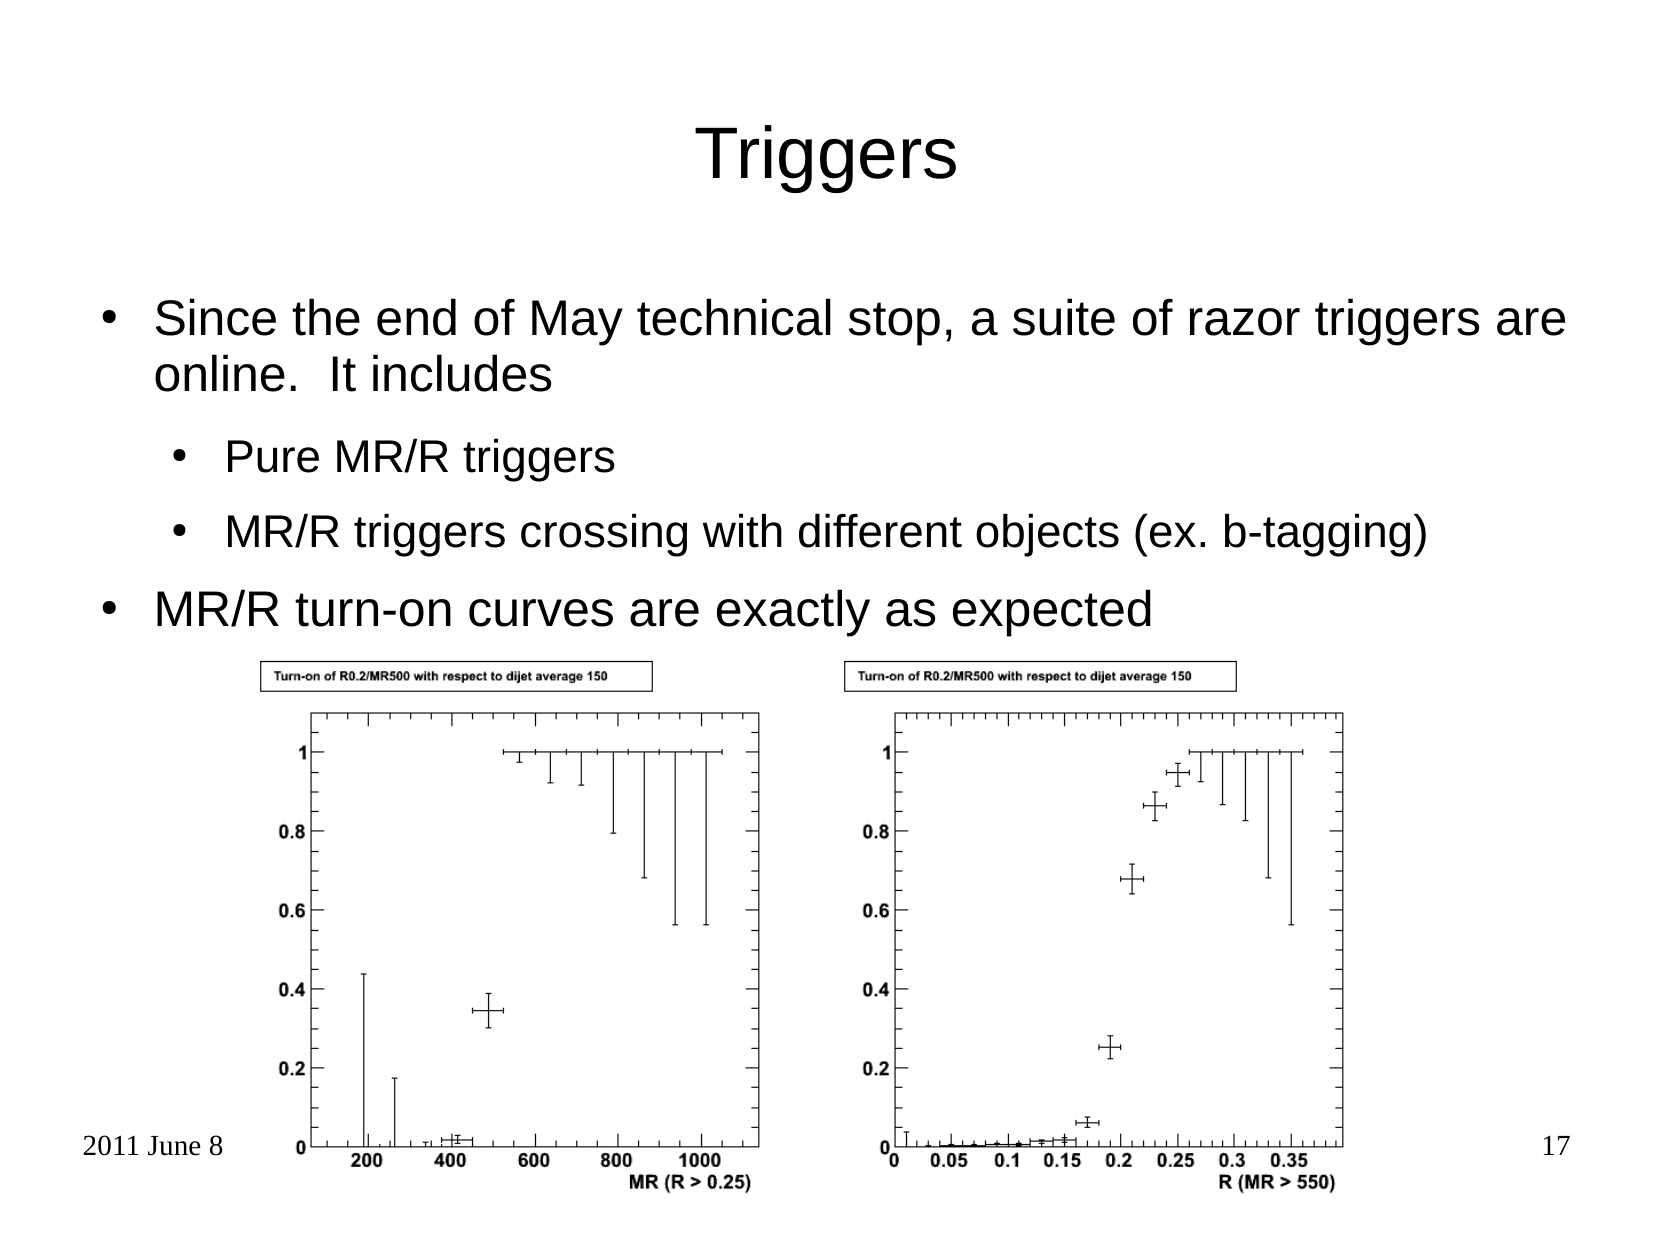

# Triggers
Since the end of May technical stop, a suite of razor triggers are online. It includes
Pure MR/R triggers
MR/R triggers crossing with different objects (ex. b-tagging)
MR/R turn-on curves are exactly as expected
2011 June 8
17